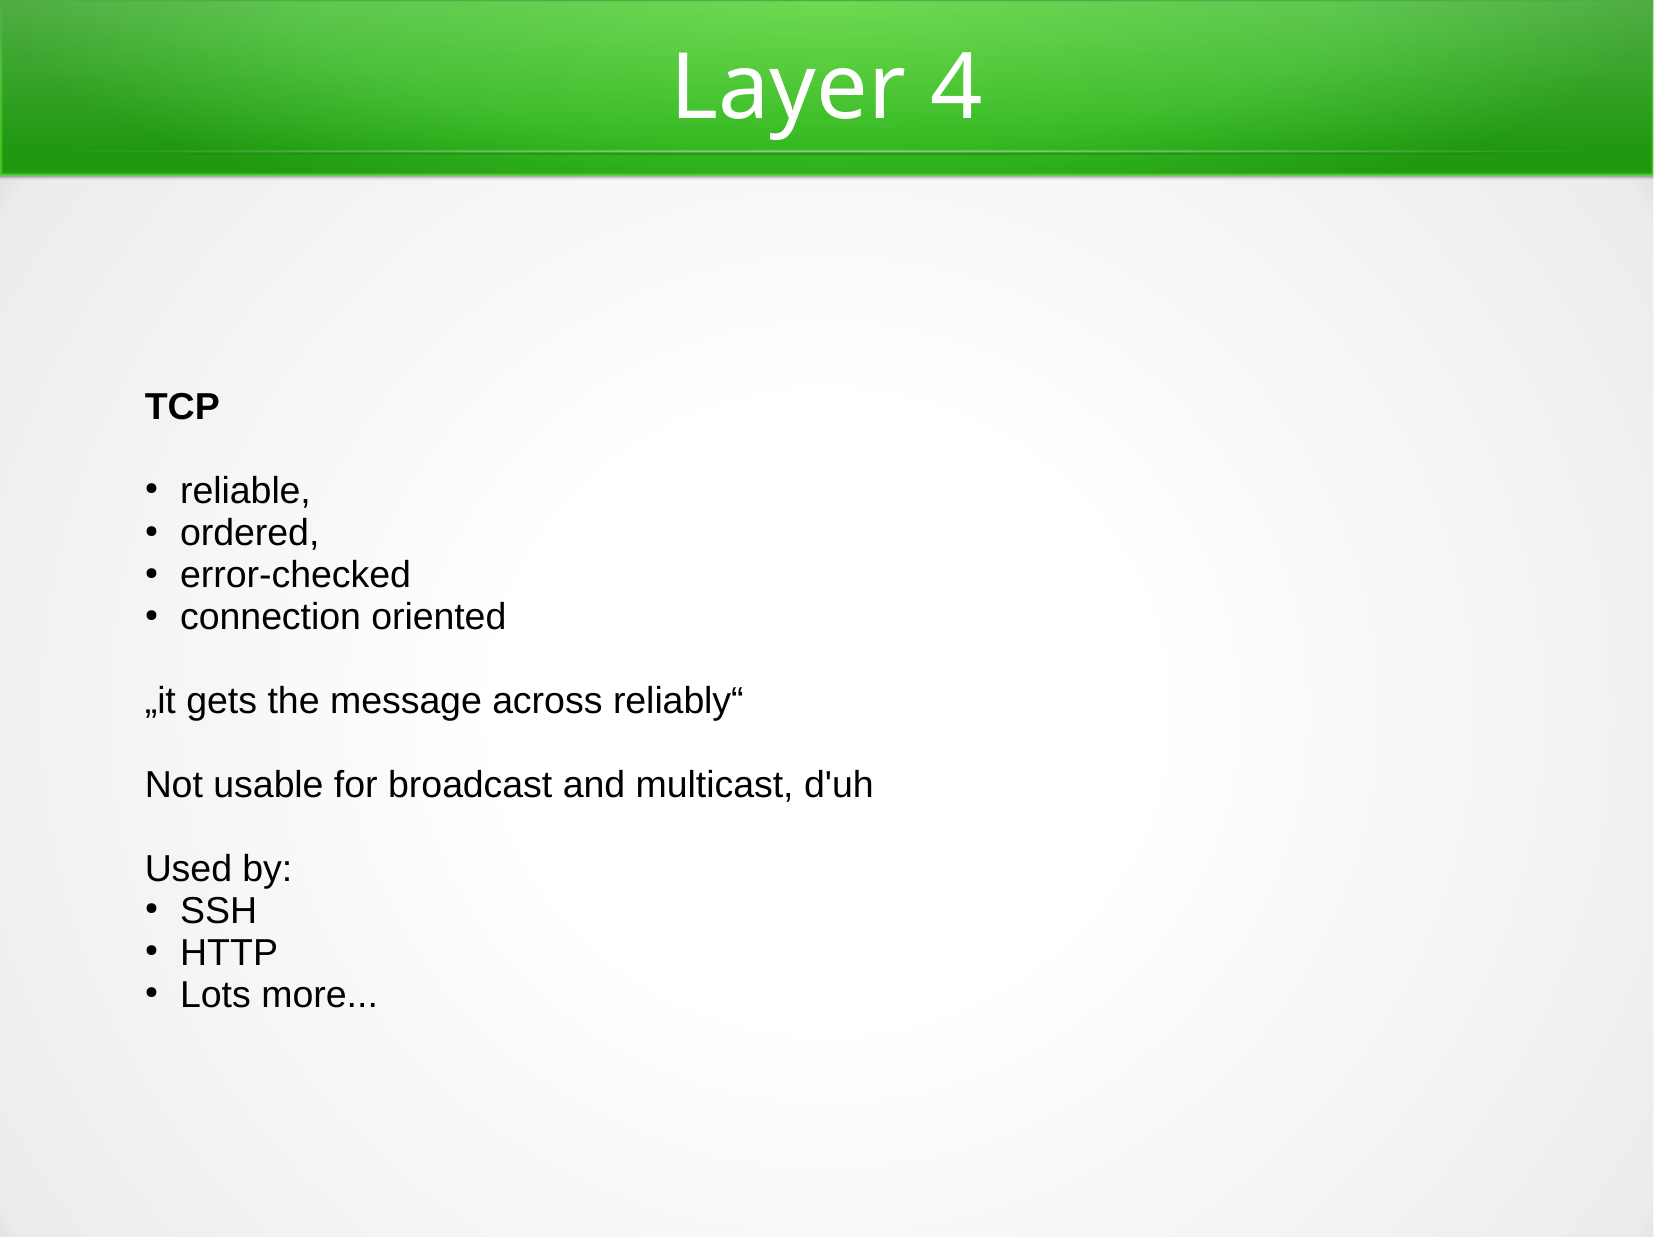

# Layer 4
TCP
reliable,
ordered,
error-checked
connection oriented
„it gets the message across reliably“
Not usable for broadcast and multicast, d'uh
Used by:
SSH
HTTP
Lots more...